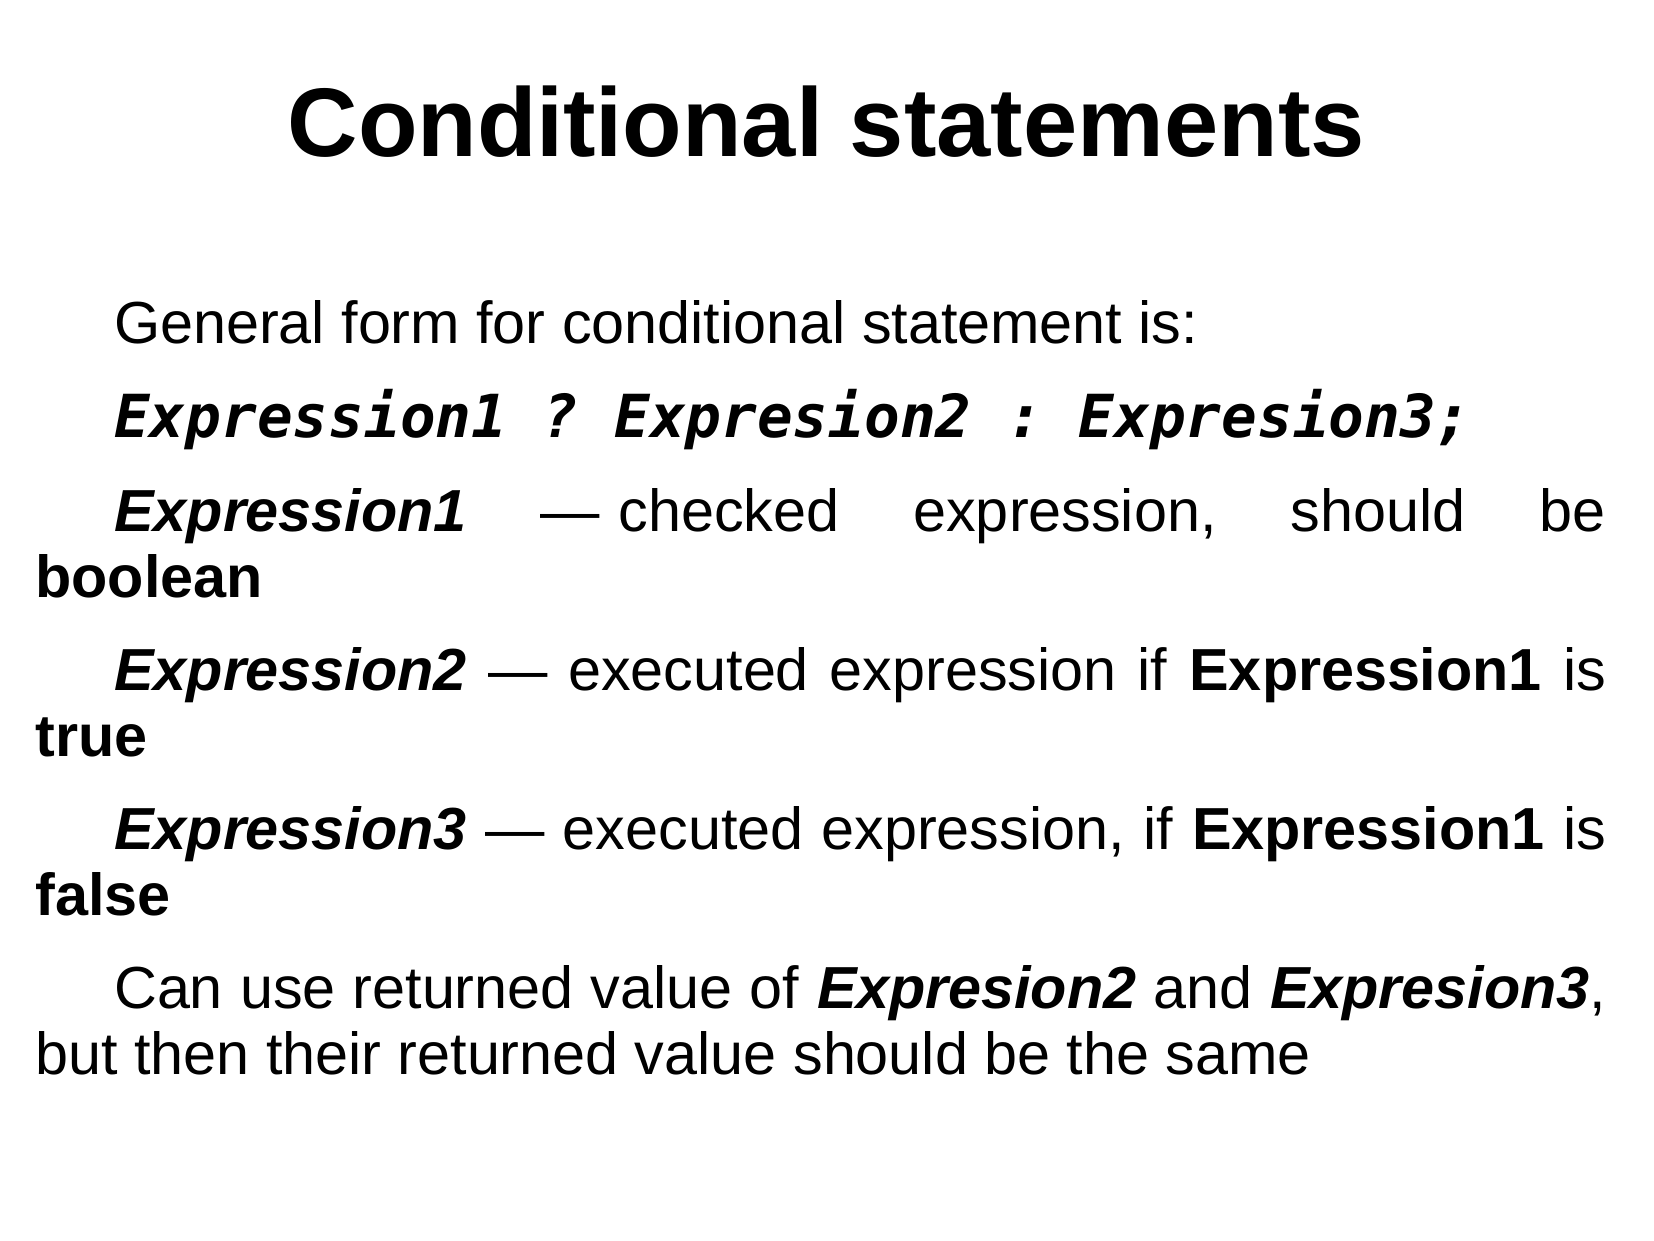

# Conditional statements
General form for conditional statement is:
Expression1 ? Expresion2 : Expresion3;
Expression1 —	checked expression, should be boolean
Expression2 — executed expression if Expression1 is true
Expression3 — executed expression, if Expression1 is false
Can use returned value of Expresion2 and Expresion3, but then their returned value should be the same